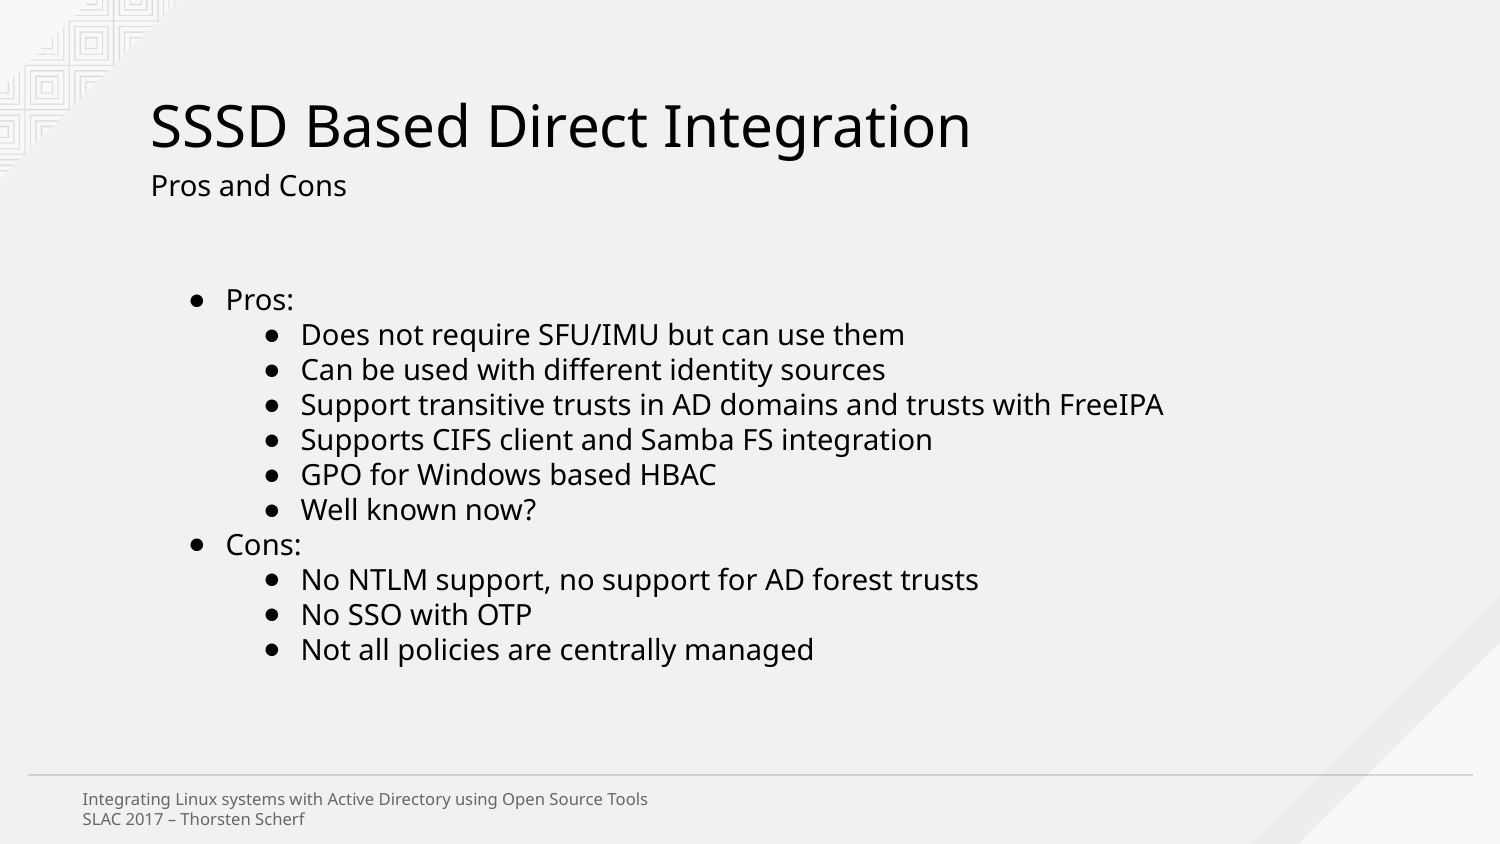

SSSD Based Direct Integration
Pros and Cons
# Pros:
Does not require SFU/IMU but can use them
Can be used with different identity sources
Support transitive trusts in AD domains and trusts with FreeIPA
Supports CIFS client and Samba FS integration
GPO for Windows based HBAC
Well known now?
Cons:
No NTLM support, no support for AD forest trusts
No SSO with OTP
Not all policies are centrally managed